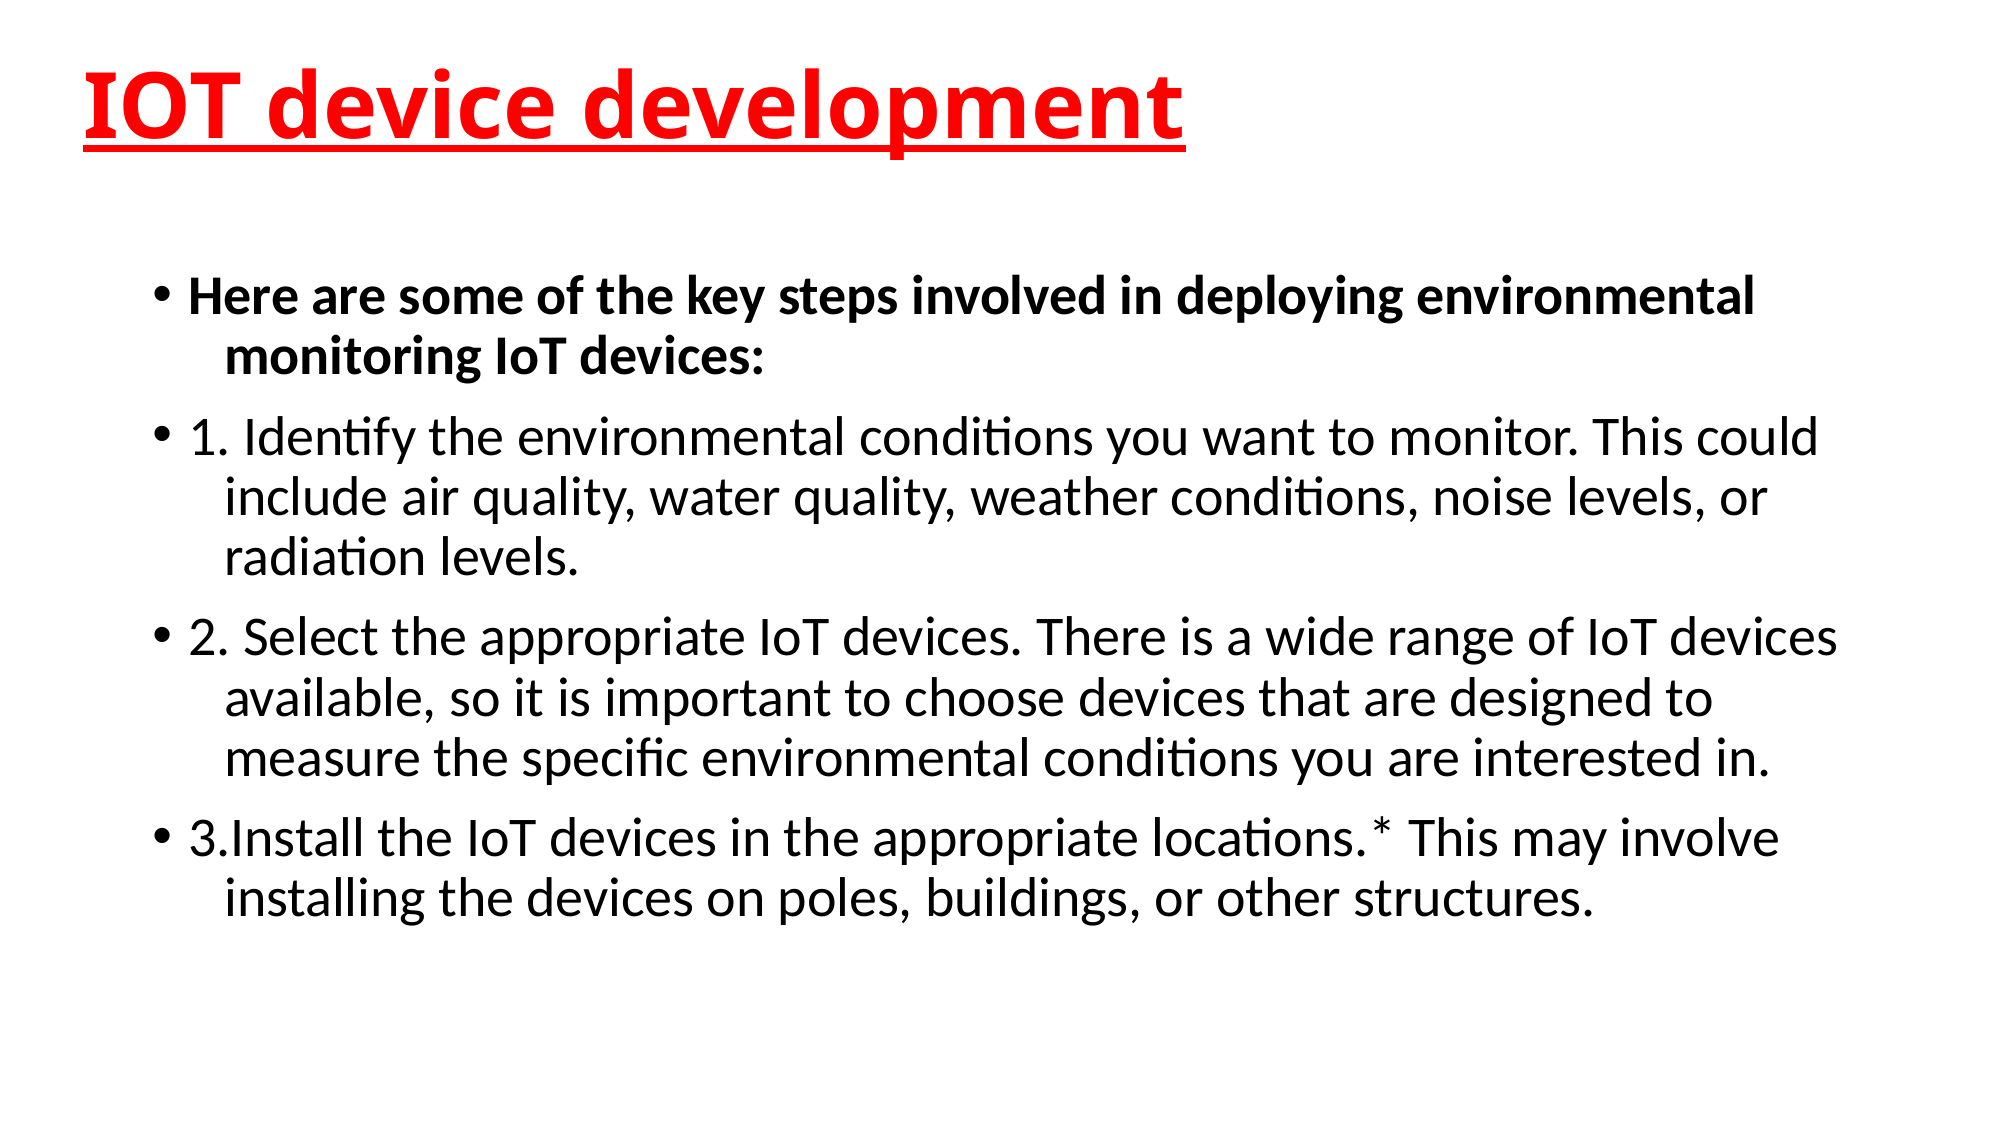

# IOT device development
Here are some of the key steps involved in deploying environmental monitoring IoT devices:
1. Identify the environmental conditions you want to monitor. This could include air quality, water quality, weather conditions, noise levels, or radiation levels.
2. Select the appropriate IoT devices. There is a wide range of IoT devices available, so it is important to choose devices that are designed to measure the specific environmental conditions you are interested in.
3.Install the IoT devices in the appropriate locations.* This may involve installing the devices on poles, buildings, or other structures.